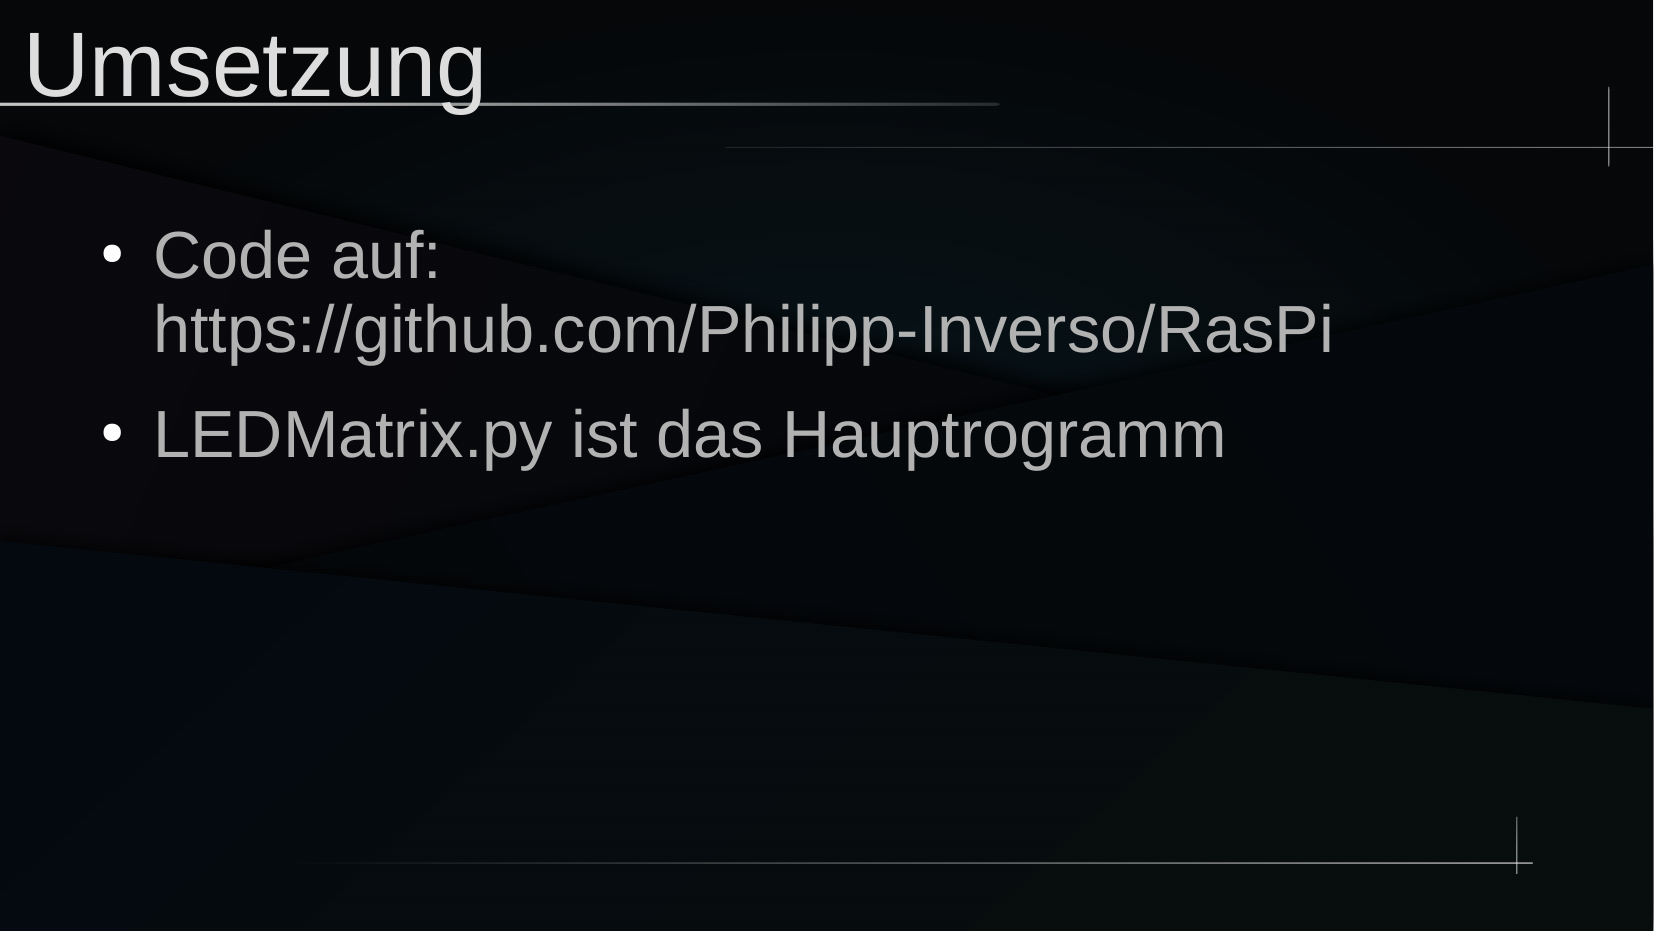

# Umsetzung
Code auf: https://github.com/Philipp-Inverso/RasPi
LEDMatrix.py ist das Hauptrogramm